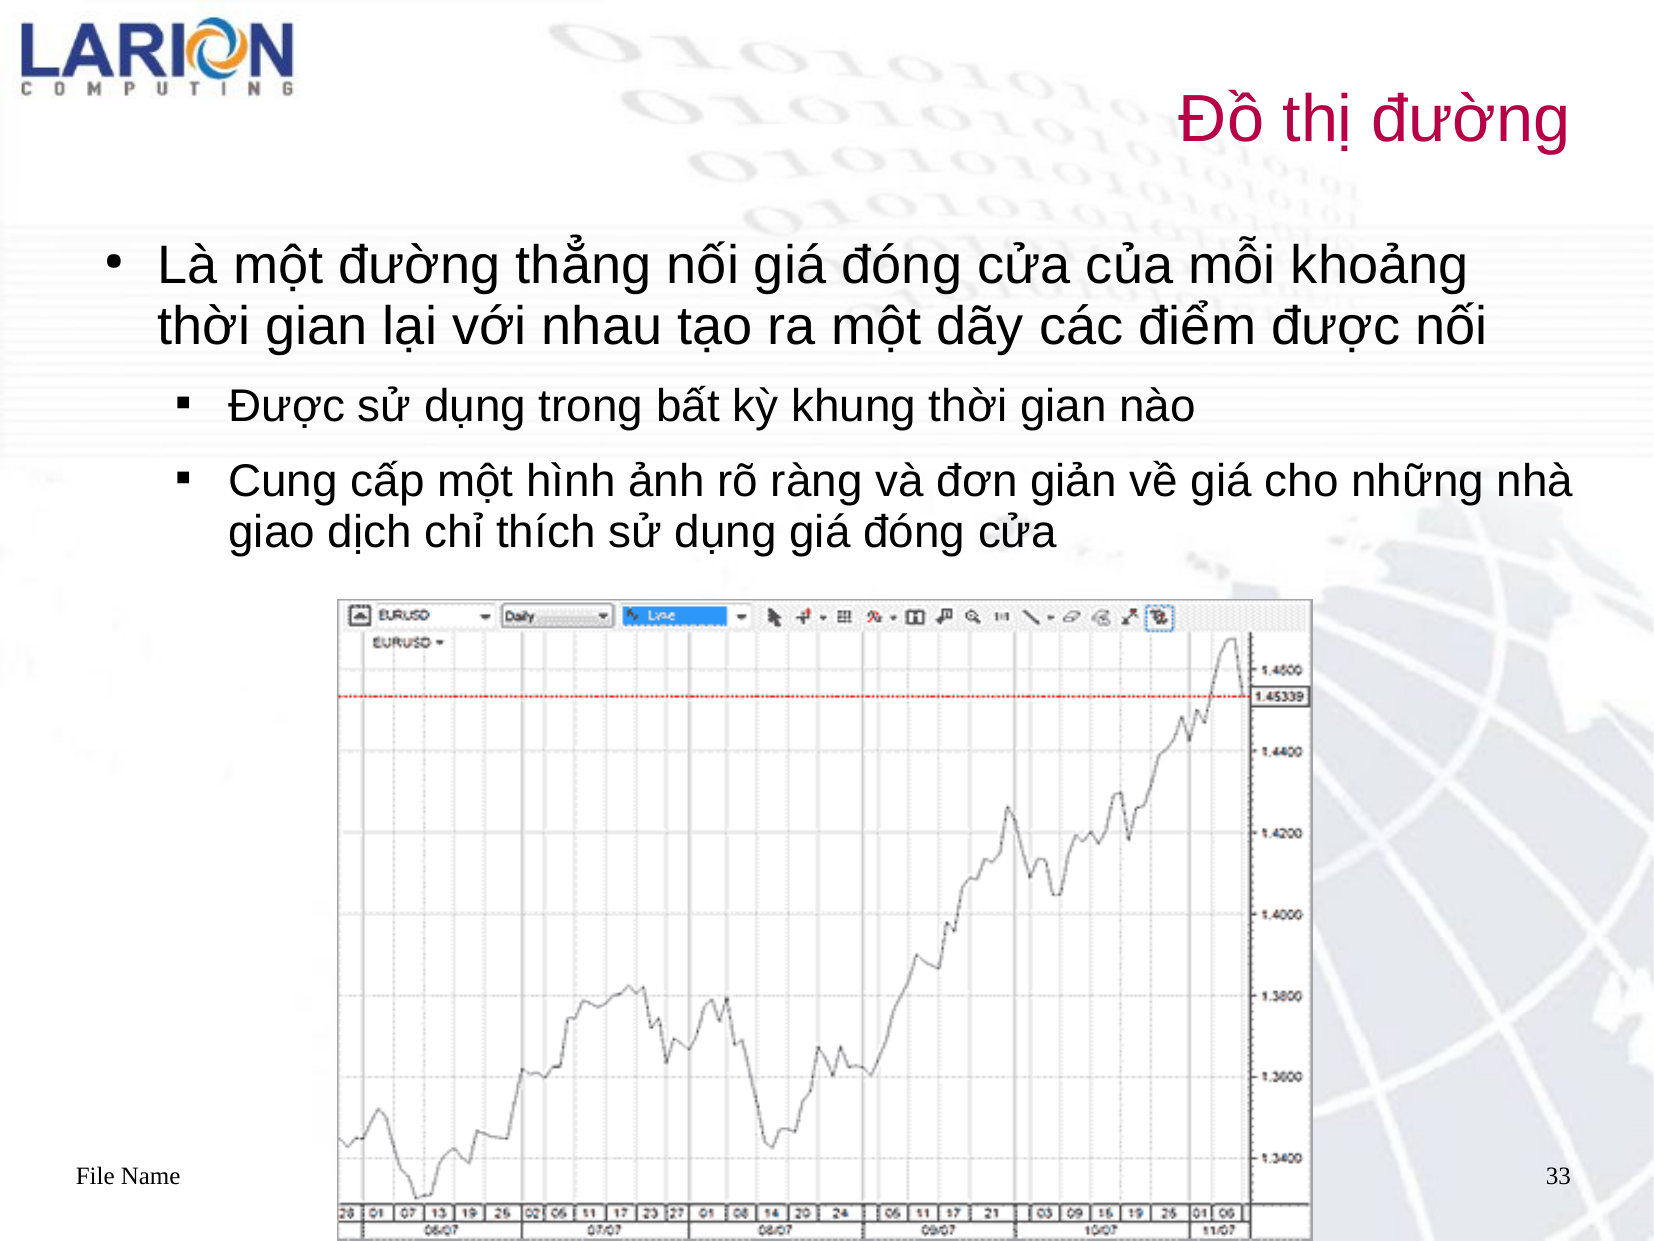

# Đồ thị đường
Là một đường thẳng nối giá đóng cửa của mỗi khoảng thời gian lại với nhau tạo ra một dãy các điểm được nối
Được sử dụng trong bất kỳ khung thời gian nào
Cung cấp một hình ảnh rõ ràng và đơn giản về giá cho những nhà giao dịch chỉ thích sử dụng giá đóng cửa
File Name
33